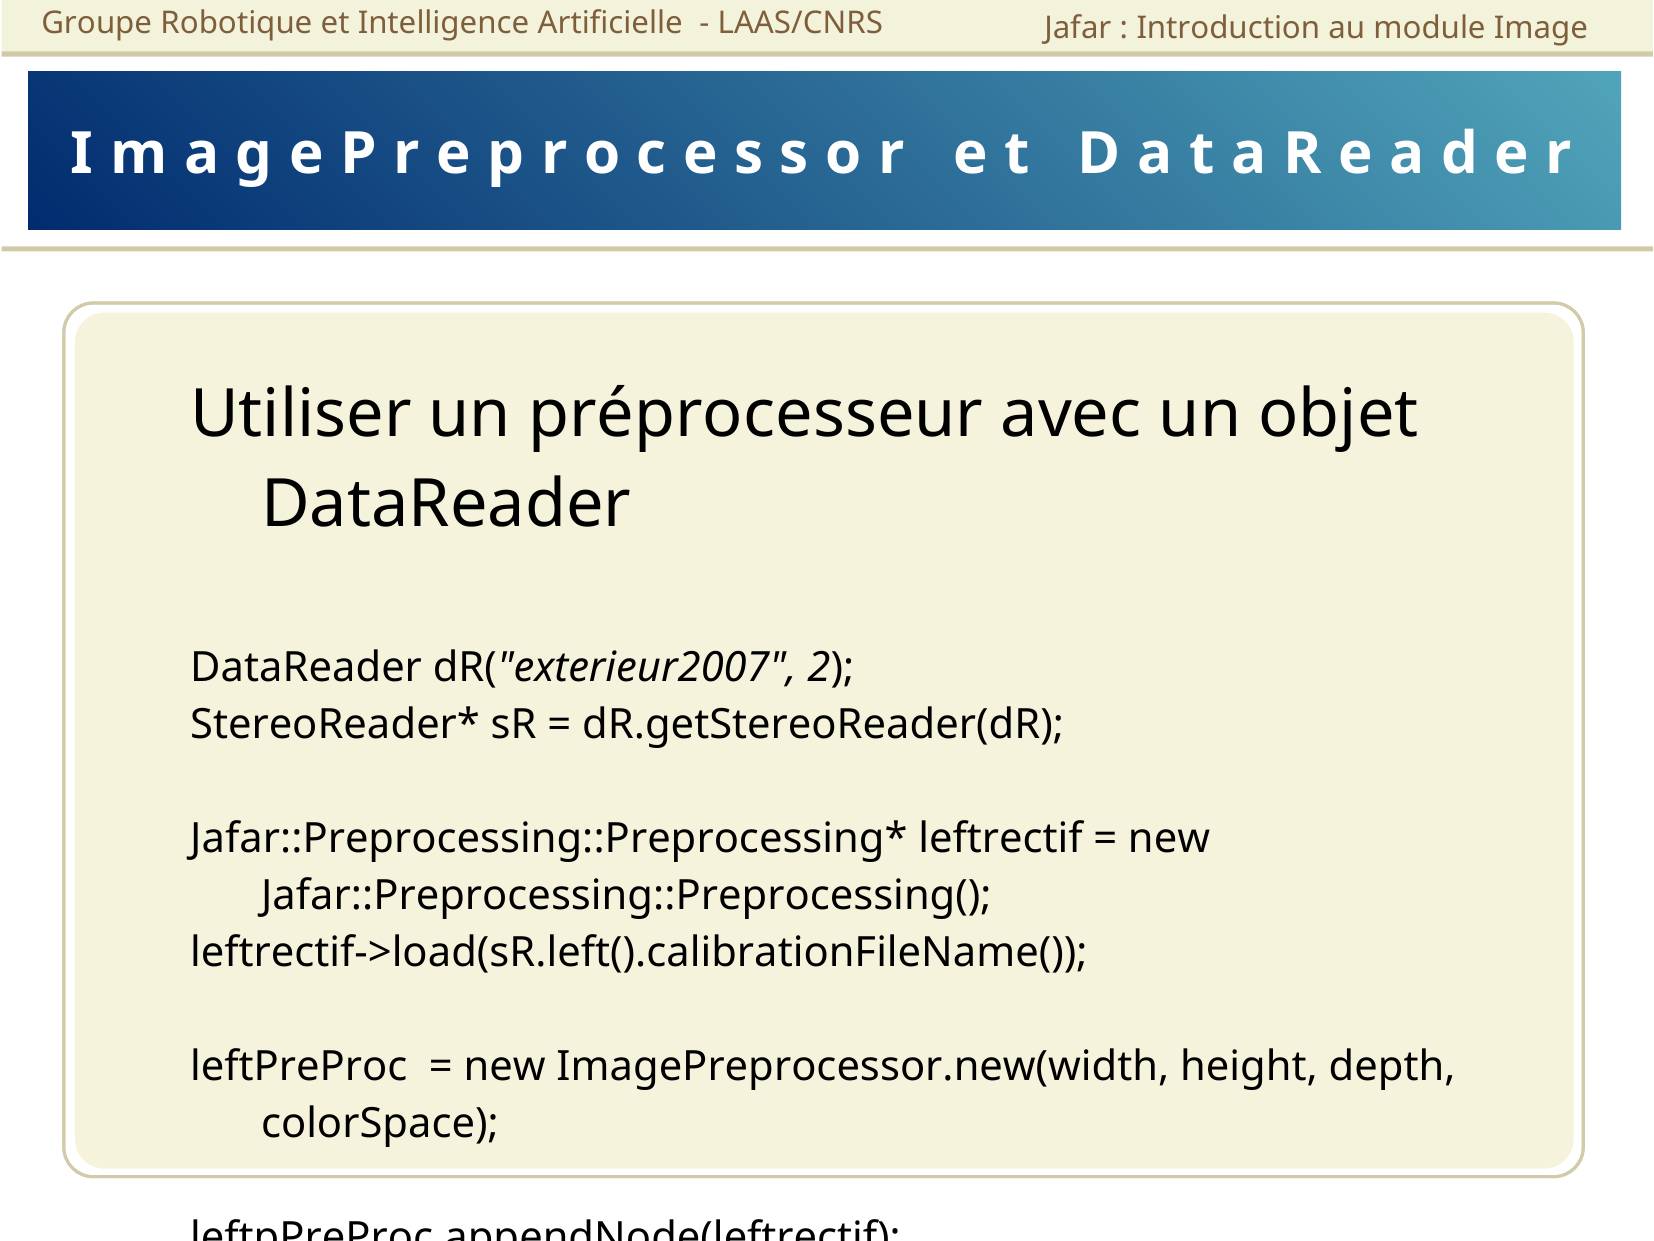

# ImagePreprocessor et DataReader
Utiliser un préprocesseur avec un objet DataReader
DataReader dR("exterieur2007", 2);
StereoReader* sR = dR.getStereoReader(dR);
Jafar::Preprocessing::Preprocessing* leftrectif = new Jafar::Preprocessing::Preprocessing();
leftrectif->load(sR.left().calibrationFileName());
leftPreProc = new ImagePreprocessor.new(width, height, depth, colorSpace);
leftpPreProc.appendNode(leftrectif);
sR.left().setImagePreprocessor( leftProc )